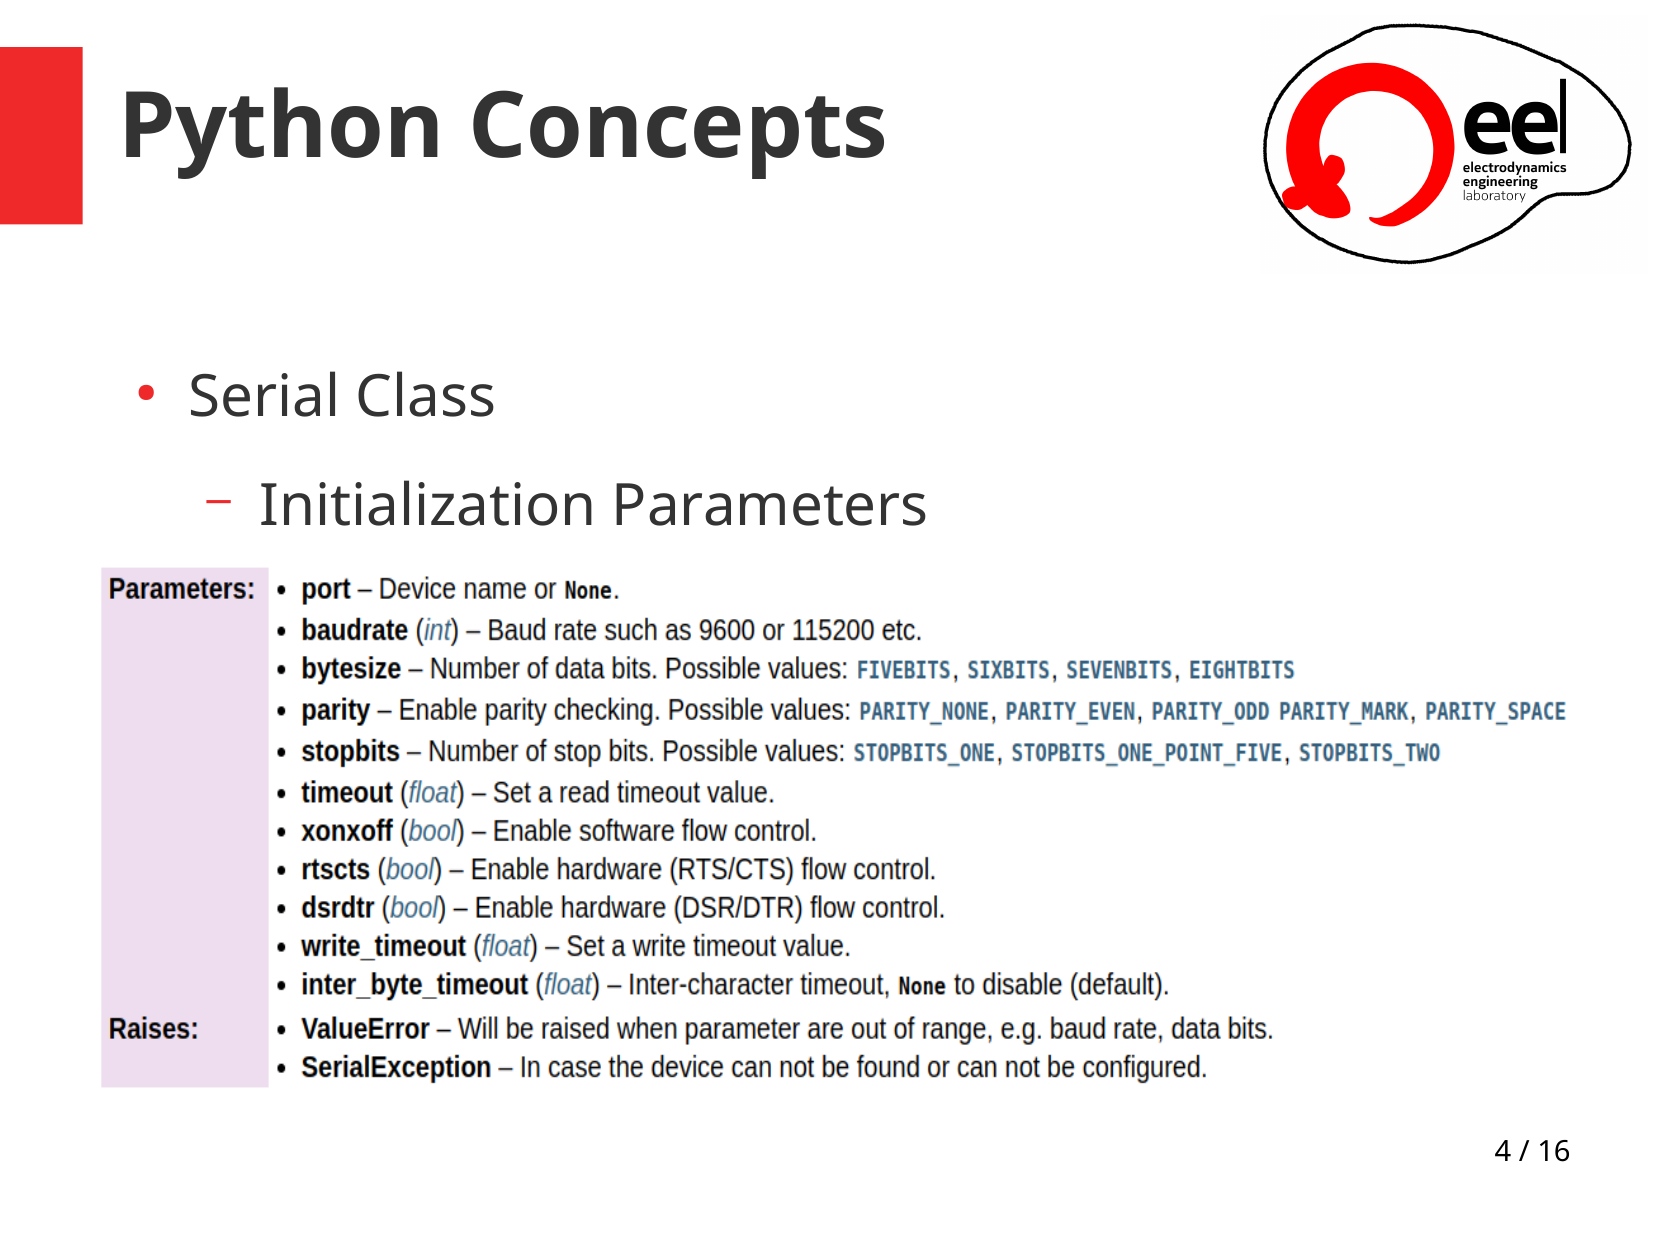

# Python Concepts
Serial Class
Initialization Parameters
4